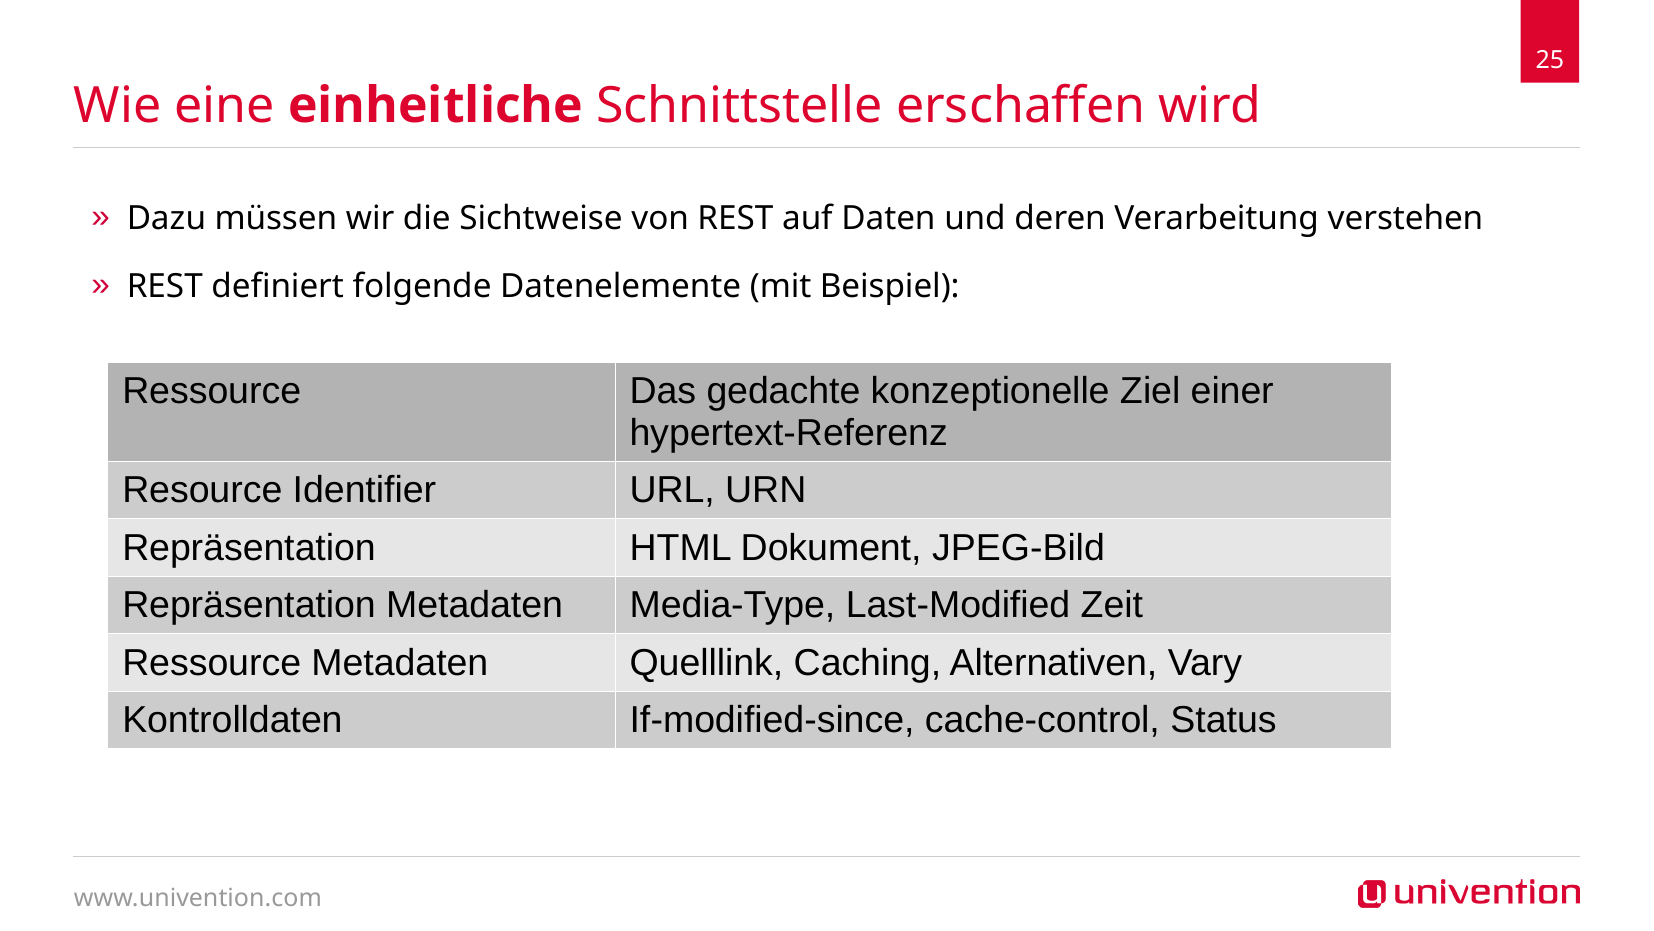

# Wie eine einheitliche Schnittstelle erschaffen wird
Dazu müssen wir die Sichtweise von REST auf Daten und deren Verarbeitung verstehen
REST definiert folgende Datenelemente (mit Beispiel):
| Ressource | Das gedachte konzeptionelle Ziel einer hypertext-Referenz |
| --- | --- |
| Resource Identifier | URL, URN |
| Repräsentation | HTML Dokument, JPEG-Bild |
| Repräsentation Metadaten | Media-Type, Last-Modified Zeit |
| Ressource Metadaten | Quelllink, Caching, Alternativen, Vary |
| Kontrolldaten | If-modified-since, cache-control, Status |